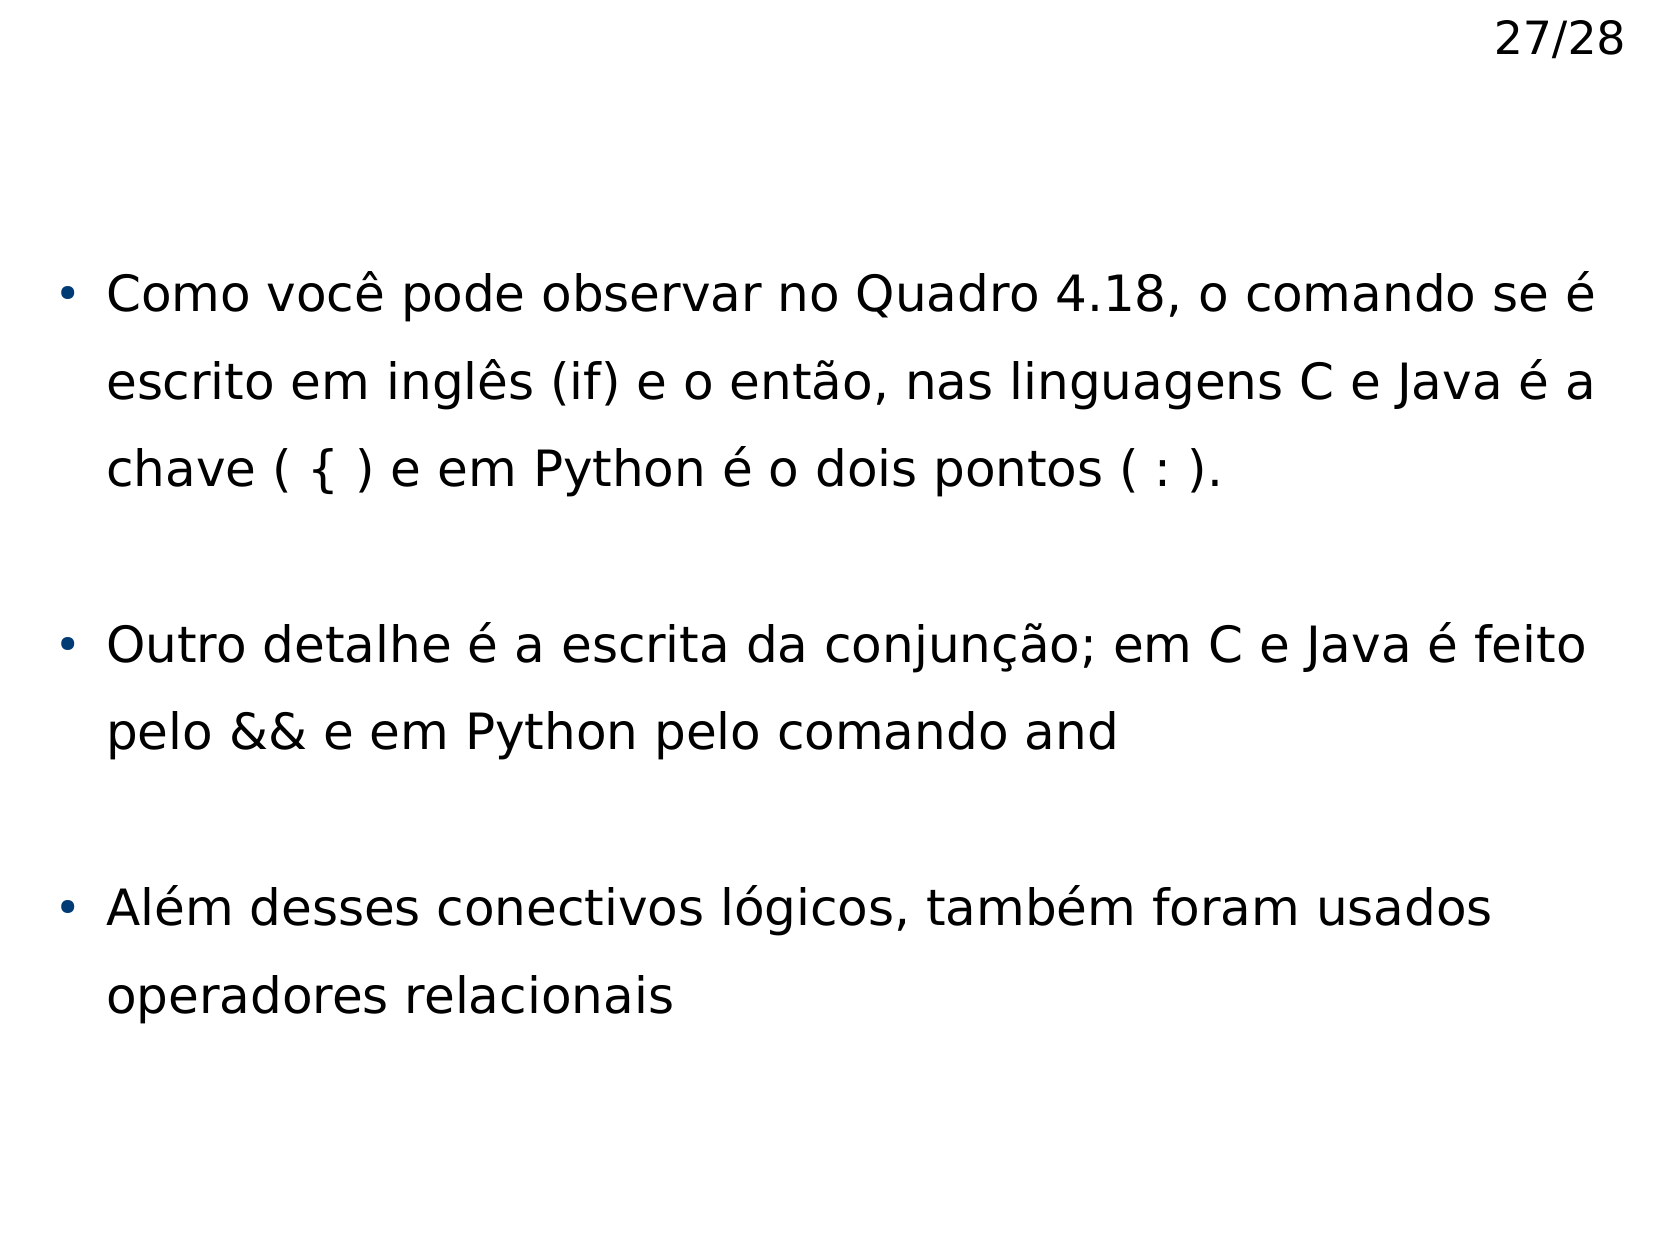

27
#
Como você pode observar no Quadro 4.18, o comando se é escrito em inglês (if) e o então, nas linguagens C e Java é a chave ( { ) e em Python é o dois pontos ( : ).
Outro detalhe é a escrita da conjunção; em C e Java é feito pelo && e em Python pelo comando and
Além desses conectivos lógicos, também foram usados operadores relacionais